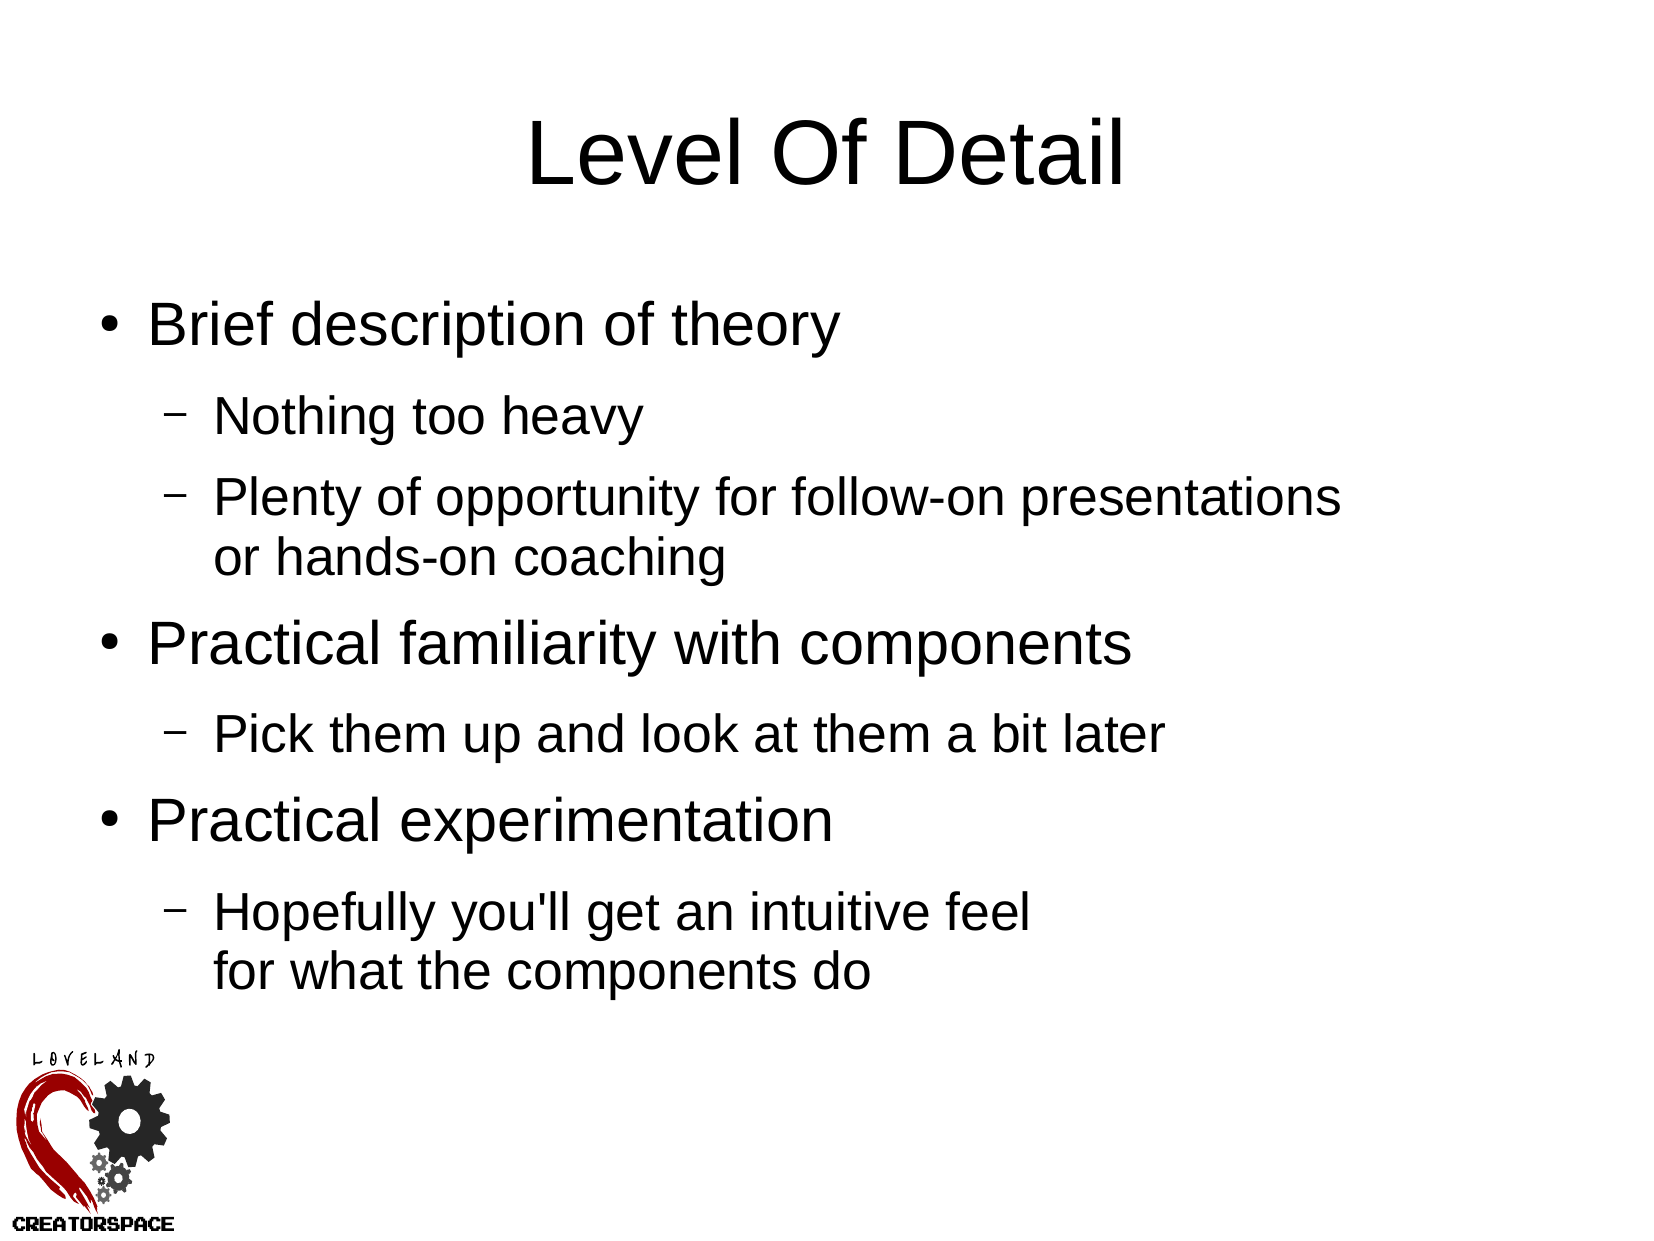

# Level Of Detail
Brief description of theory
Nothing too heavy
Plenty of opportunity for follow-on presentations
or hands-on coaching
Practical familiarity with components
Pick them up and look at them a bit later
Practical experimentation
Hopefully you'll get an intuitive feel
for what the components do